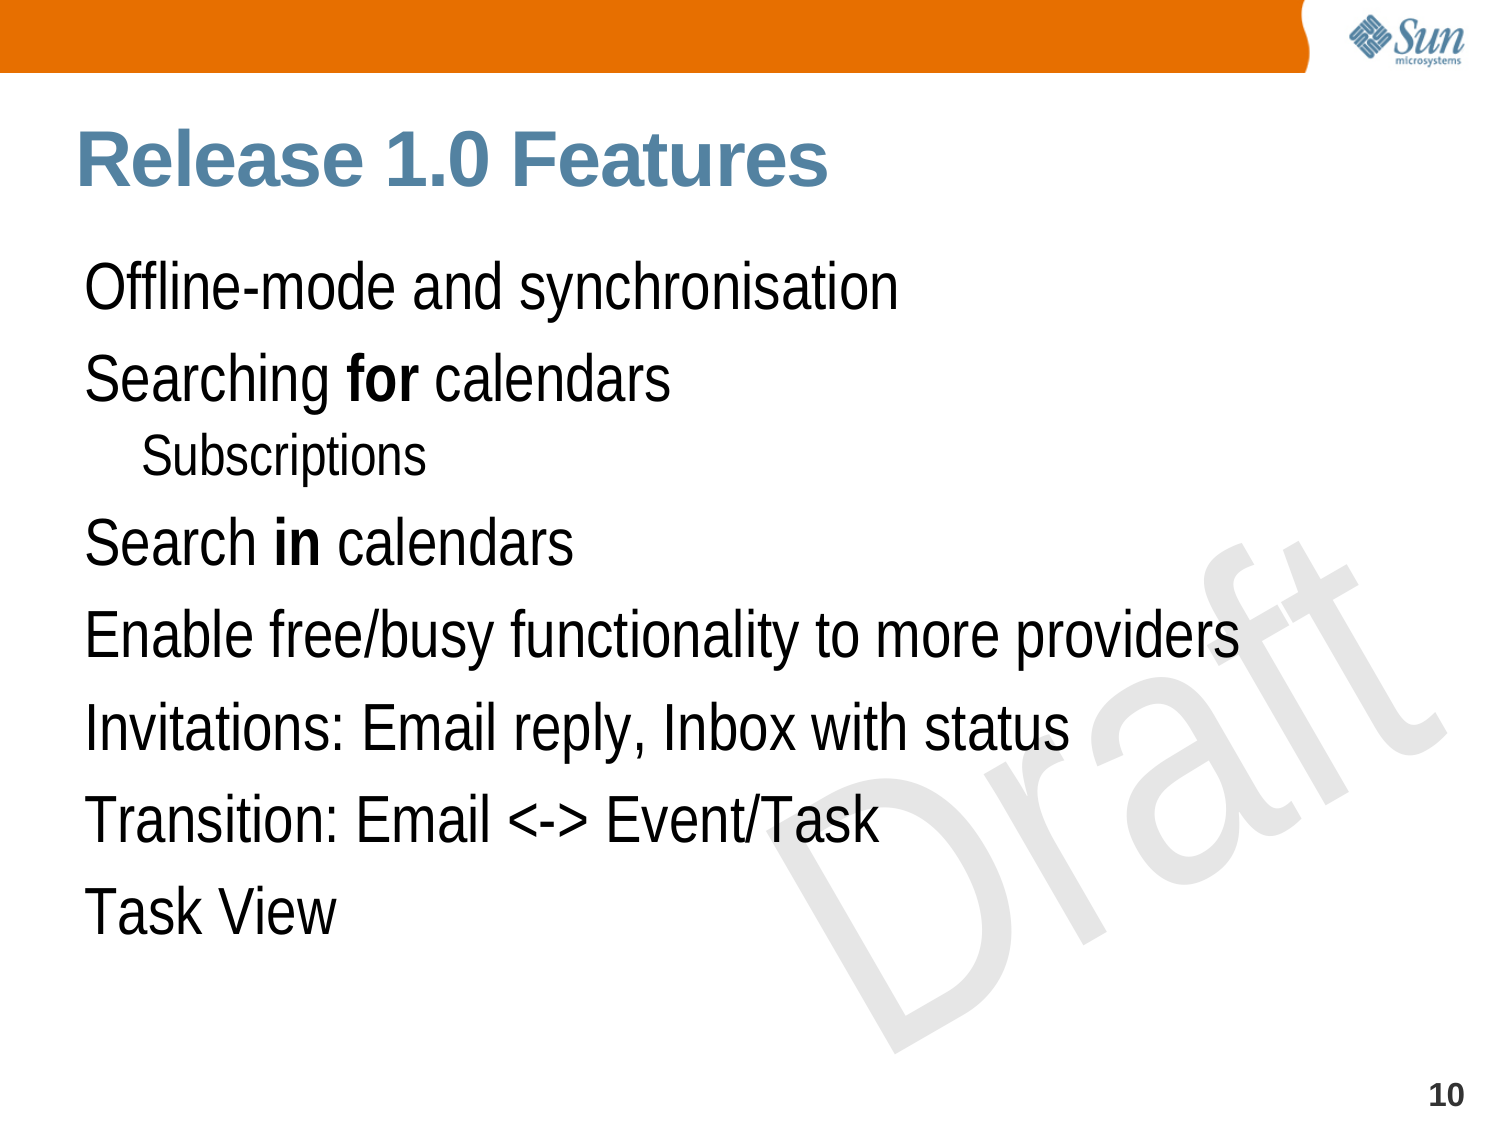

# Release 1.0 Features
Offline-mode and synchronisation
Searching for calendars
Subscriptions
Search in calendars
Enable free/busy functionality to more providers
Invitations: Email reply, Inbox with status
Transition: Email <-> Event/Task
Task View